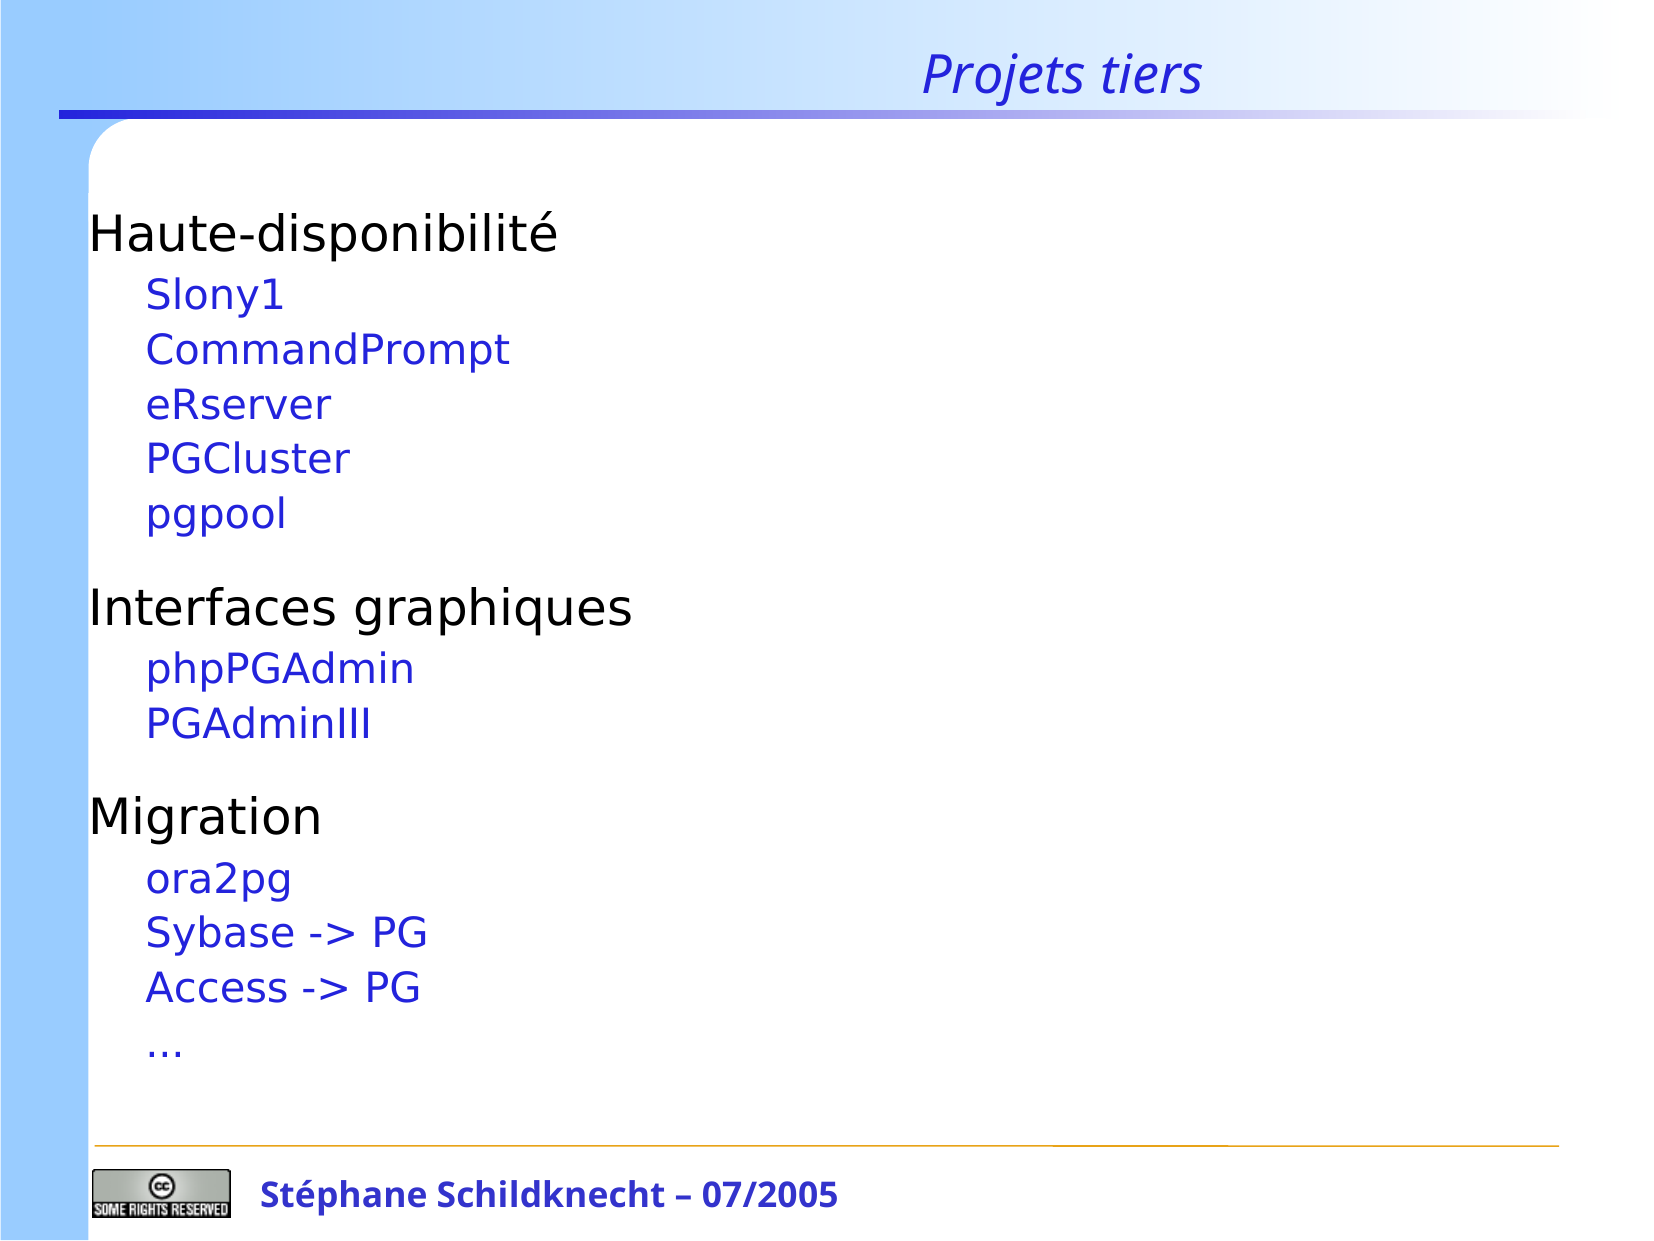

# Projets tiers
Haute-disponibilité
Slony1
CommandPrompt
eRserver
PGCluster
pgpool
Interfaces graphiques
phpPGAdmin
PGAdminIII
Migration
ora2pg
Sybase -> PG
Access -> PG
...